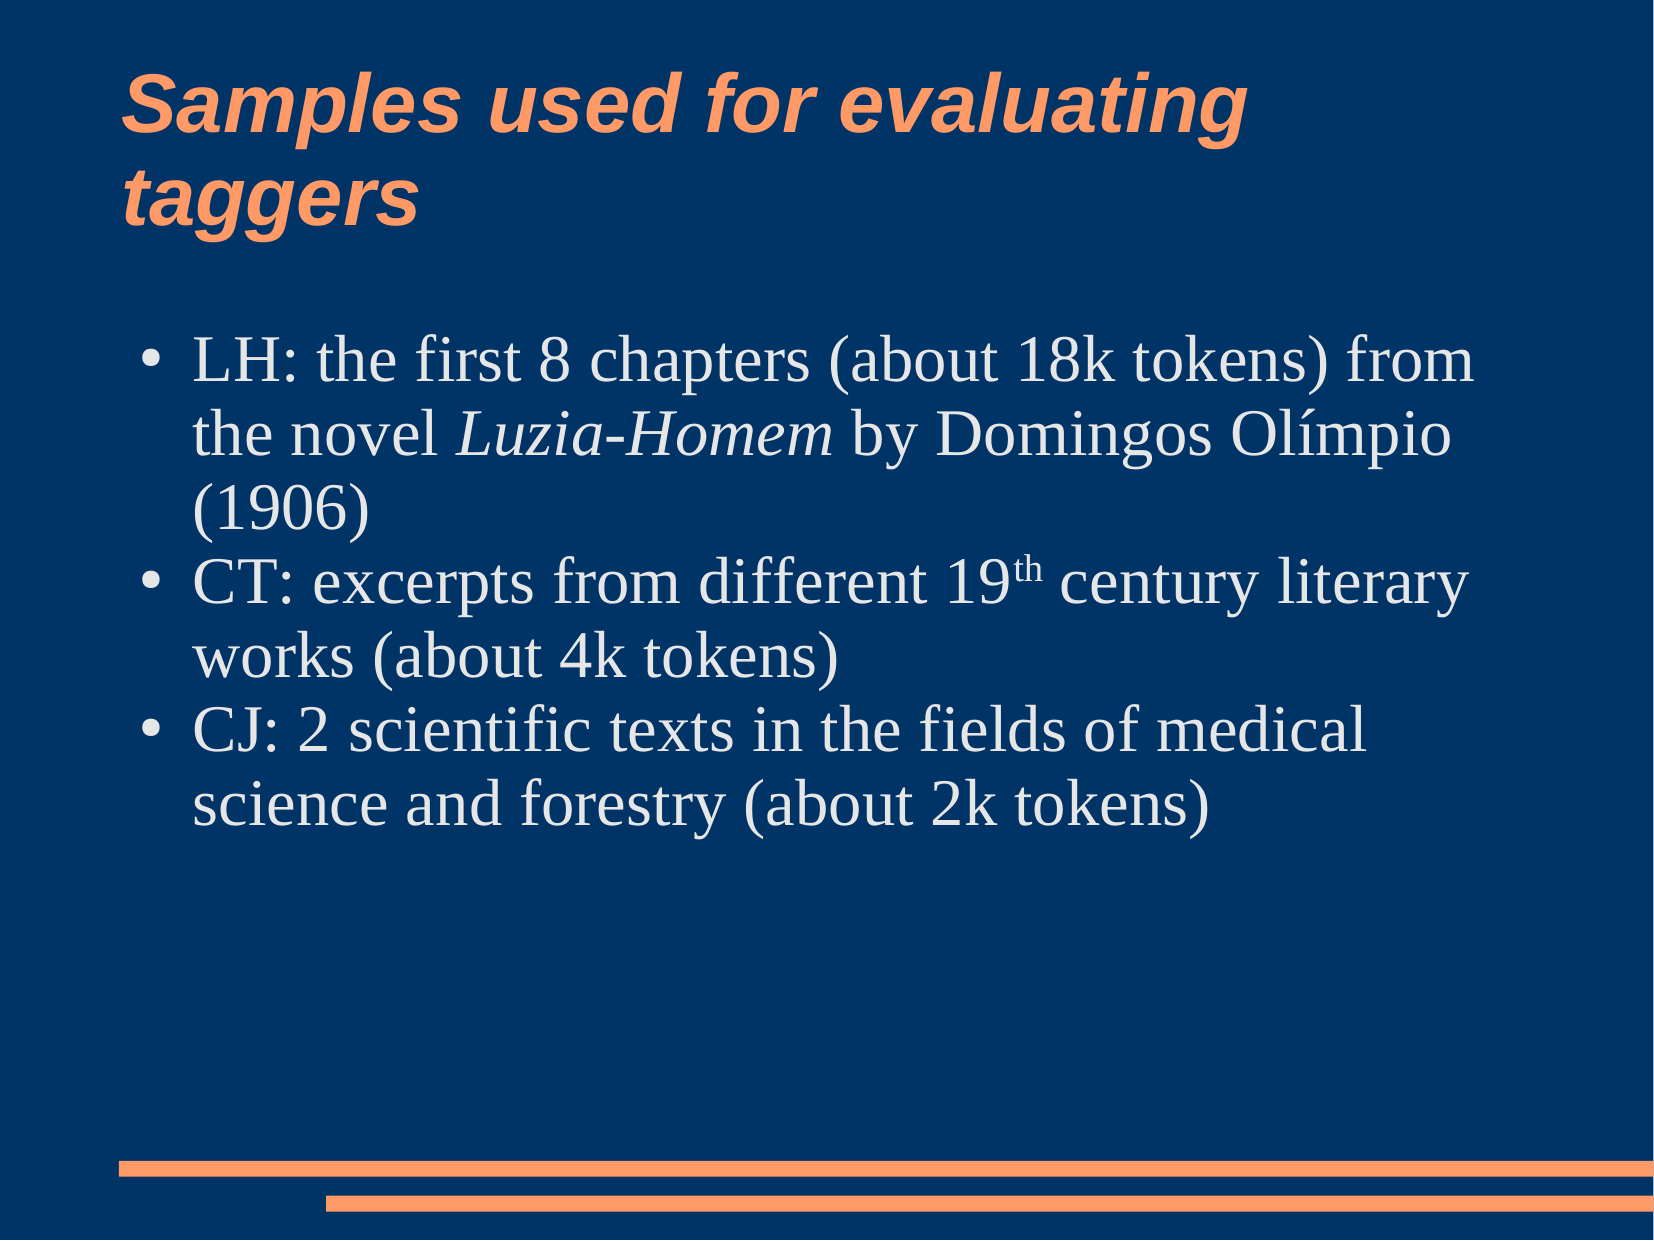

# Samples used for evaluating taggers
LH: the first 8 chapters (about 18k tokens) from the novel Luzia-Homem by Domingos Olímpio (1906)
CT: excerpts from different 19th century literary works (about 4k tokens)
CJ: 2 scientific texts in the fields of medical science and forestry (about 2k tokens)